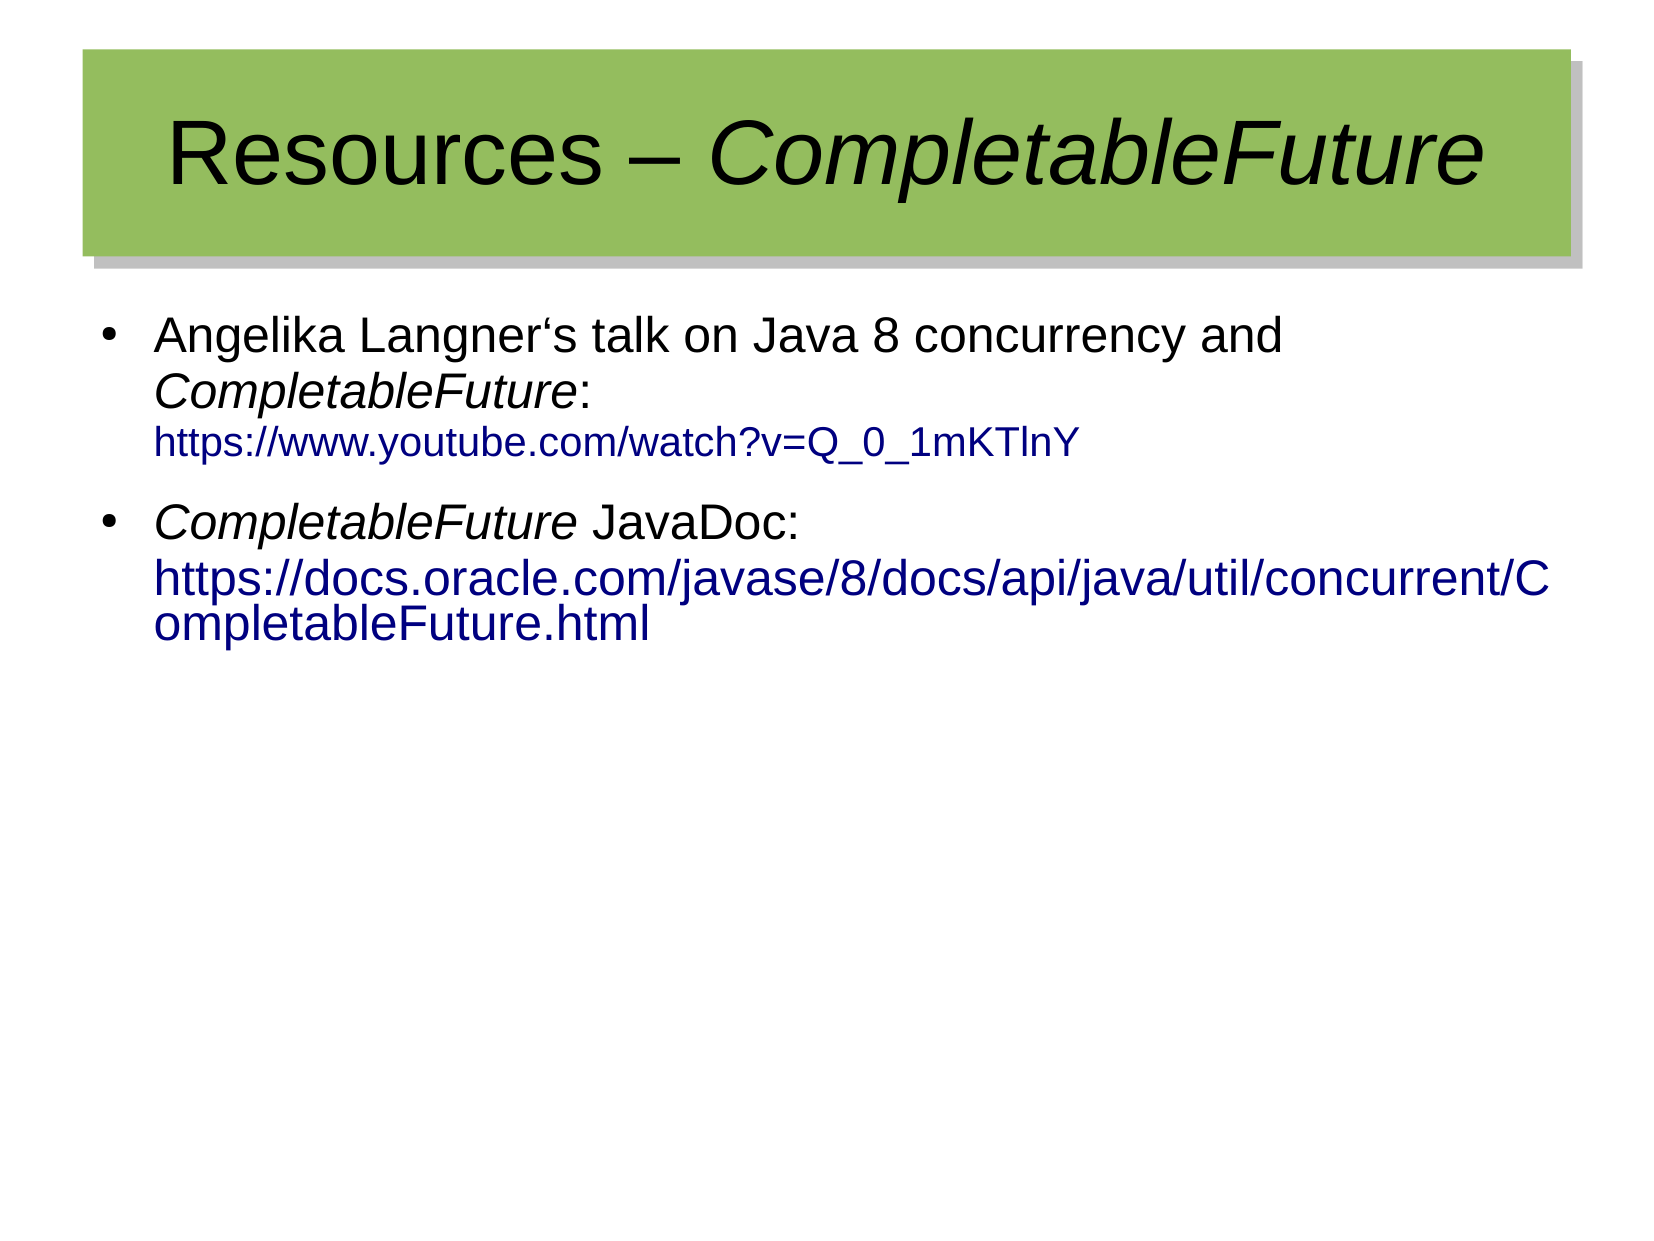

# Resources – CompletableFuture
Angelika Langner‘s talk on Java 8 concurrency and CompletableFuture:
https://www.youtube.com/watch?v=Q_0_1mKTlnY
CompletableFuture JavaDoc:
https://docs.oracle.com/javase/8/docs/api/java/util/concurrent/CompletableFuture.html